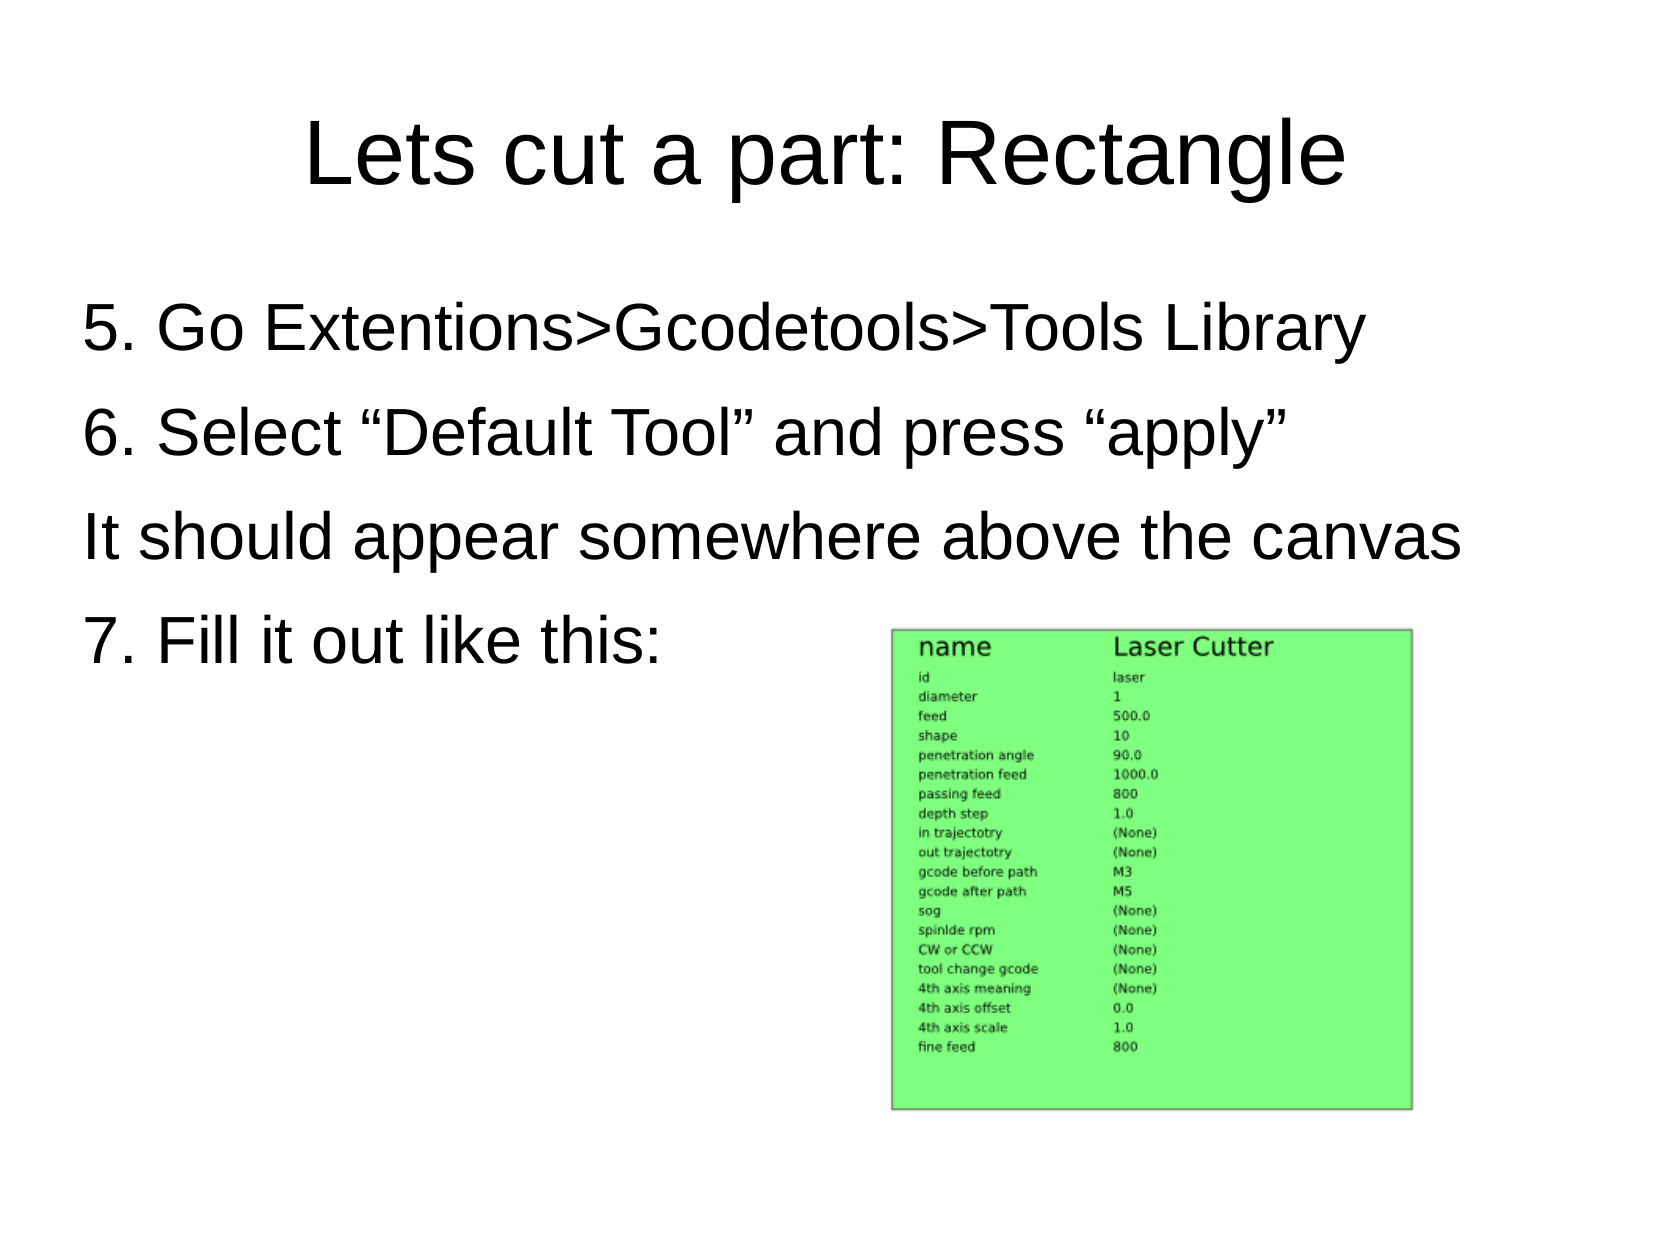

# Lets cut a part: Rectangle
5. Go Extentions>Gcodetools>Tools Library
6. Select “Default Tool” and press “apply”
It should appear somewhere above the canvas
7. Fill it out like this: